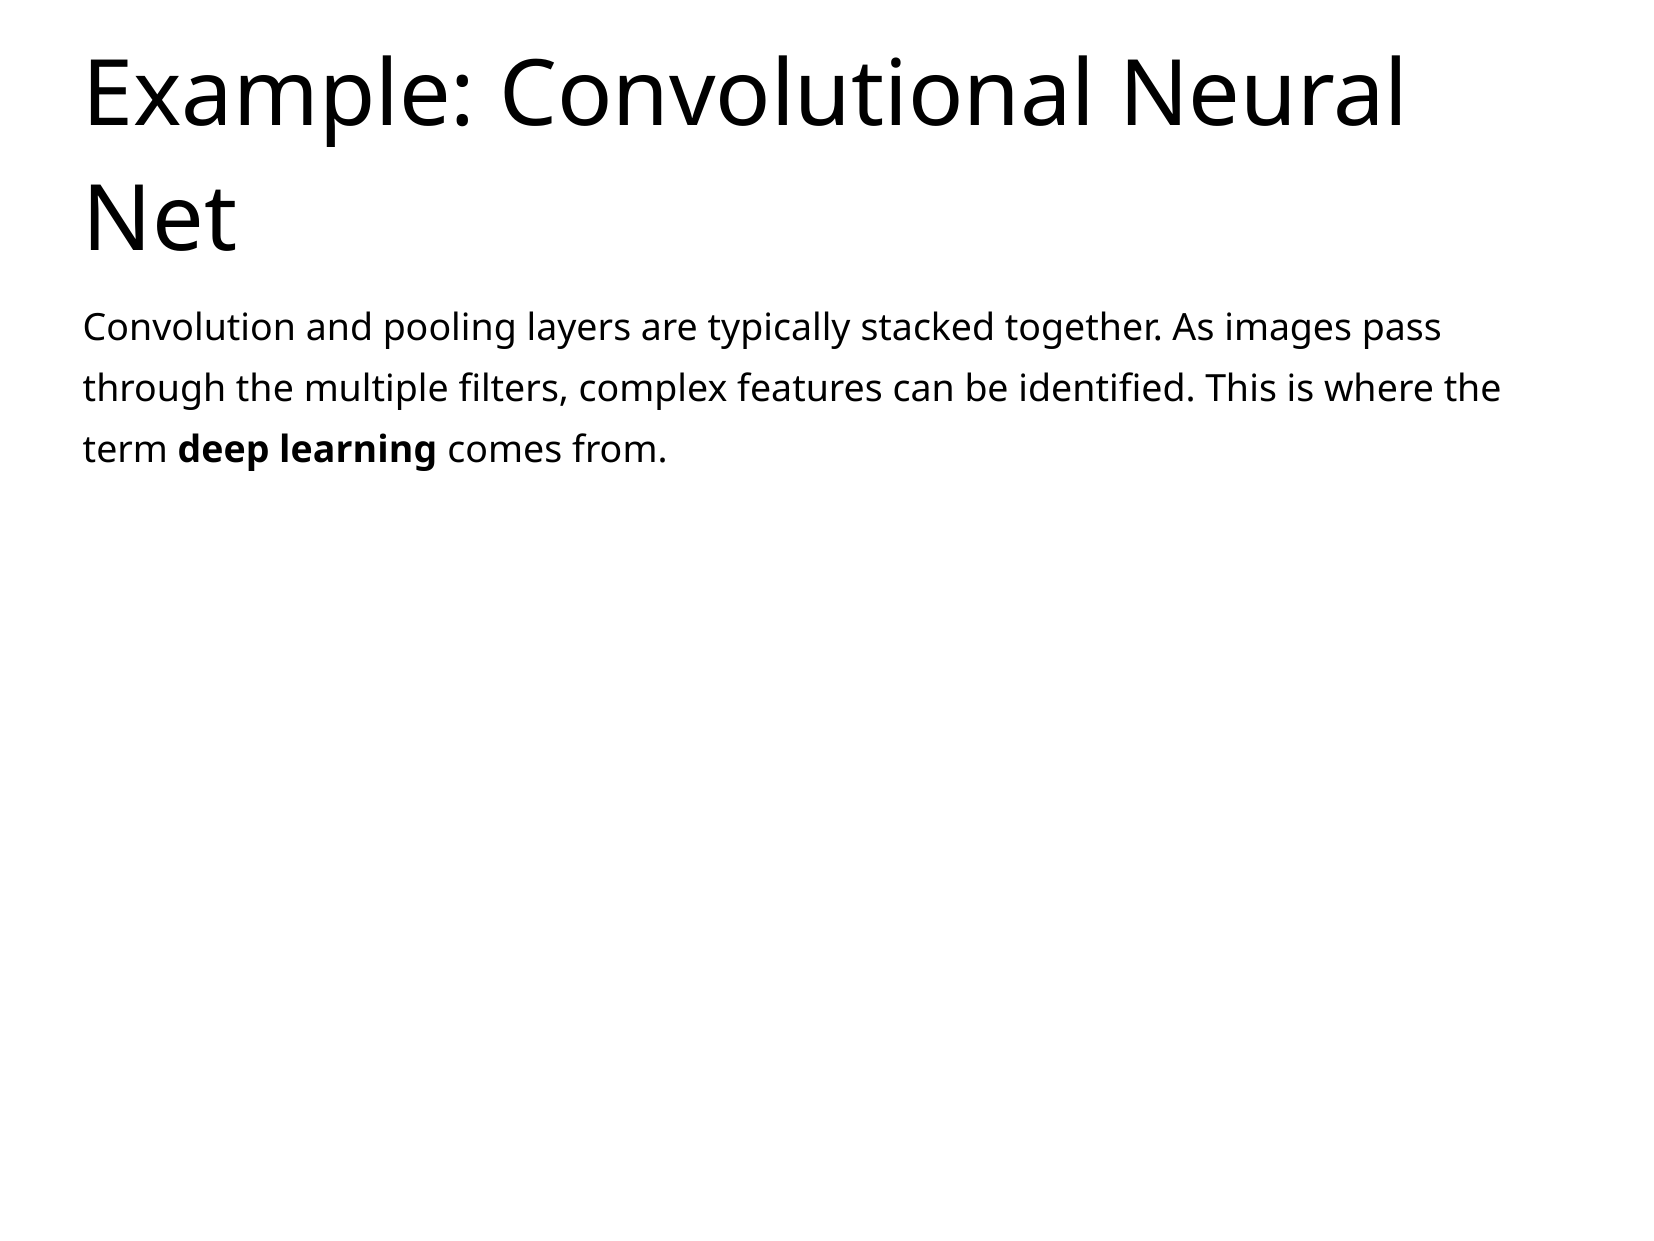

# Example: Convolutional Neural Net
Convolution and pooling layers are typically stacked together. As images pass through the multiple filters, complex features can be identified. This is where the term deep learning comes from.